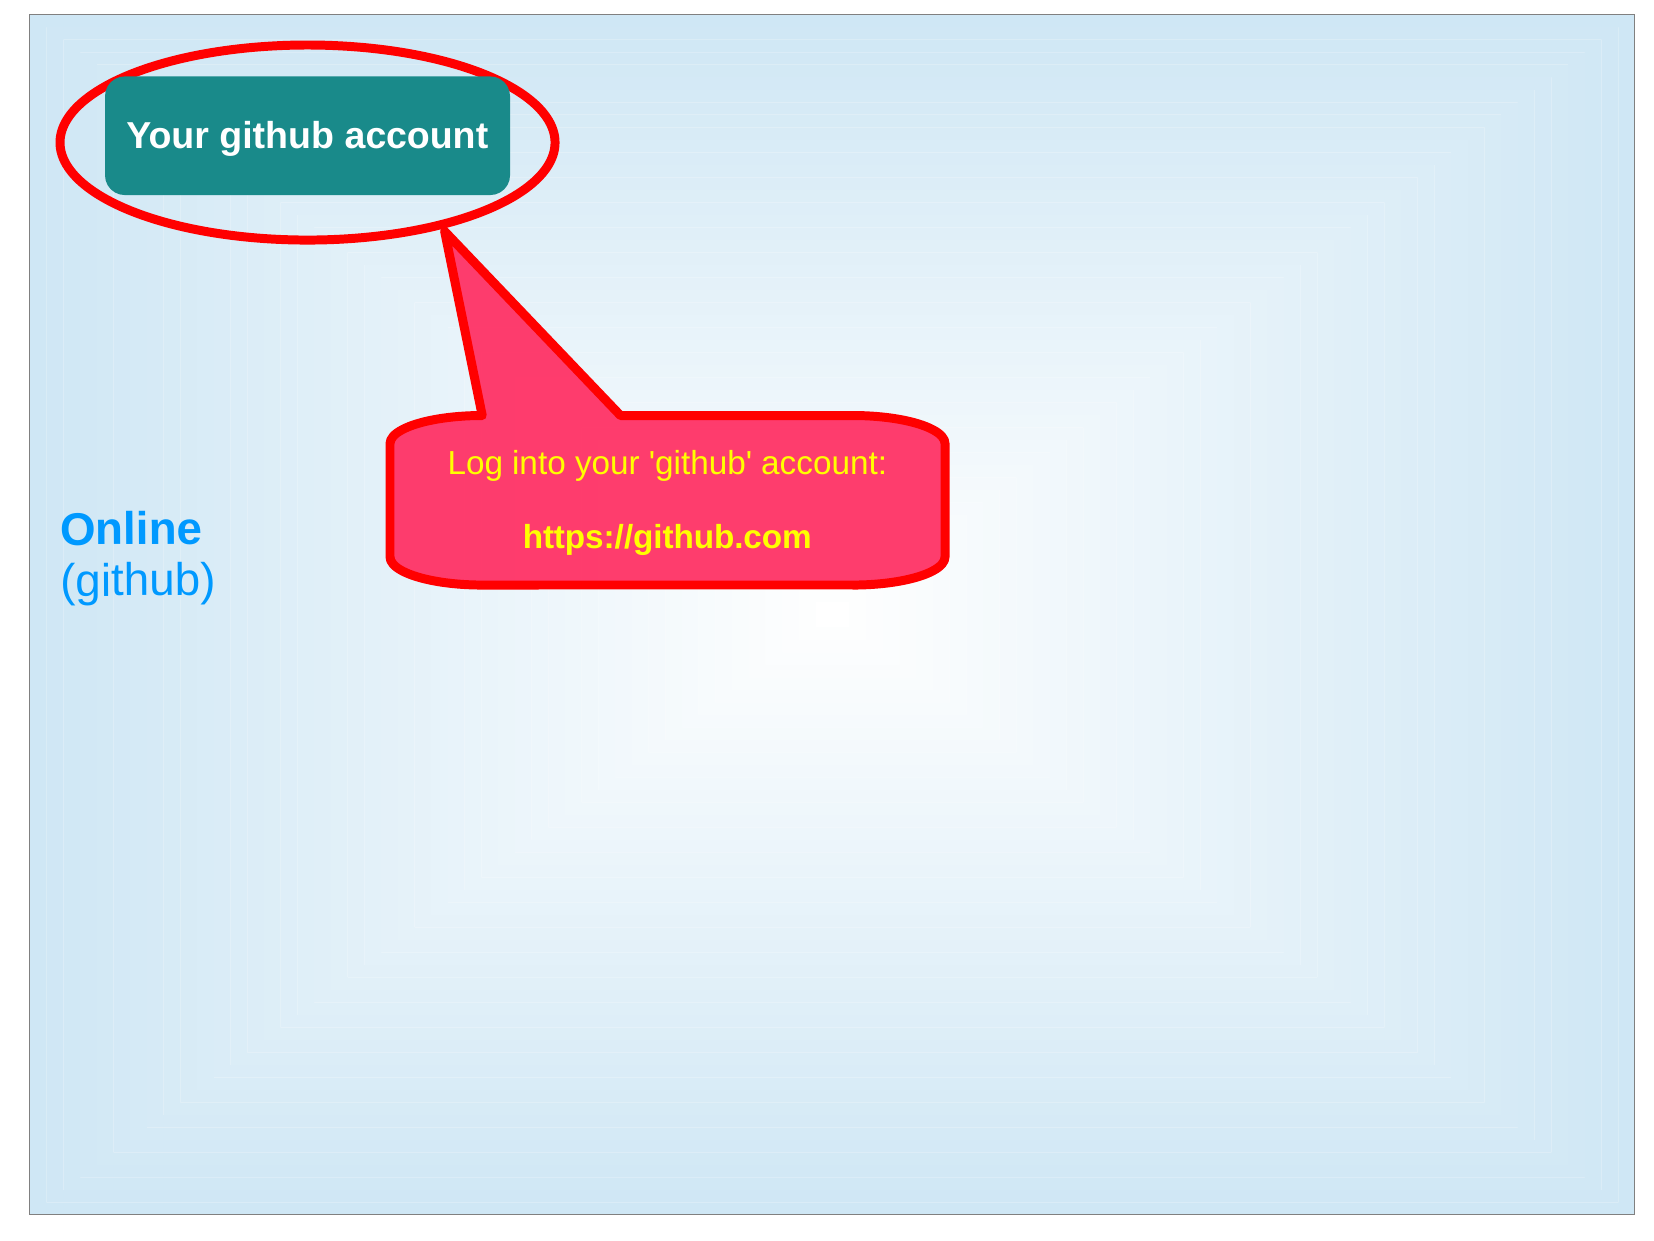

Your github account
Log into your 'github' account:
https://github.com
Online
(github)